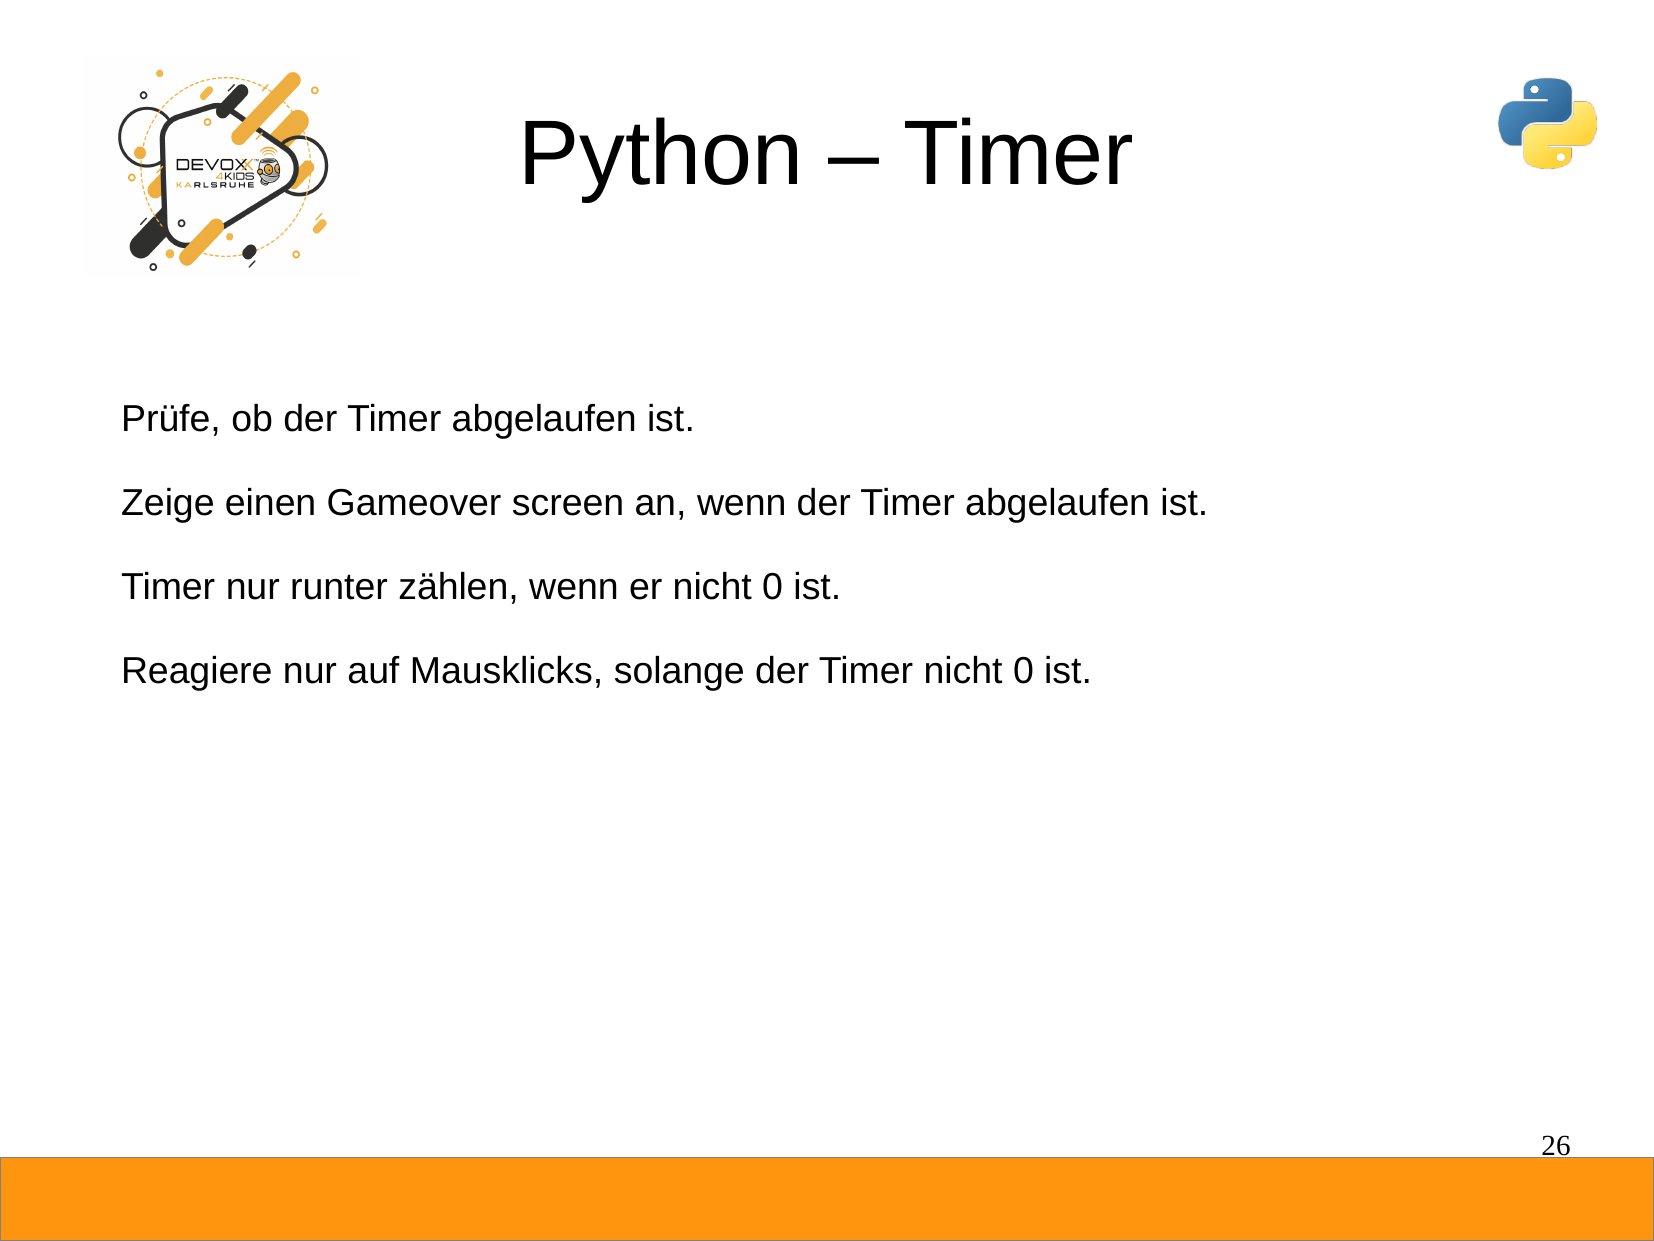

# Python – Timer
Prüfe, ob der Timer abgelaufen ist.
Zeige einen Gameover screen an, wenn der Timer abgelaufen ist.
Timer nur runter zählen, wenn er nicht 0 ist.
Reagiere nur auf Mausklicks, solange der Timer nicht 0 ist.
26